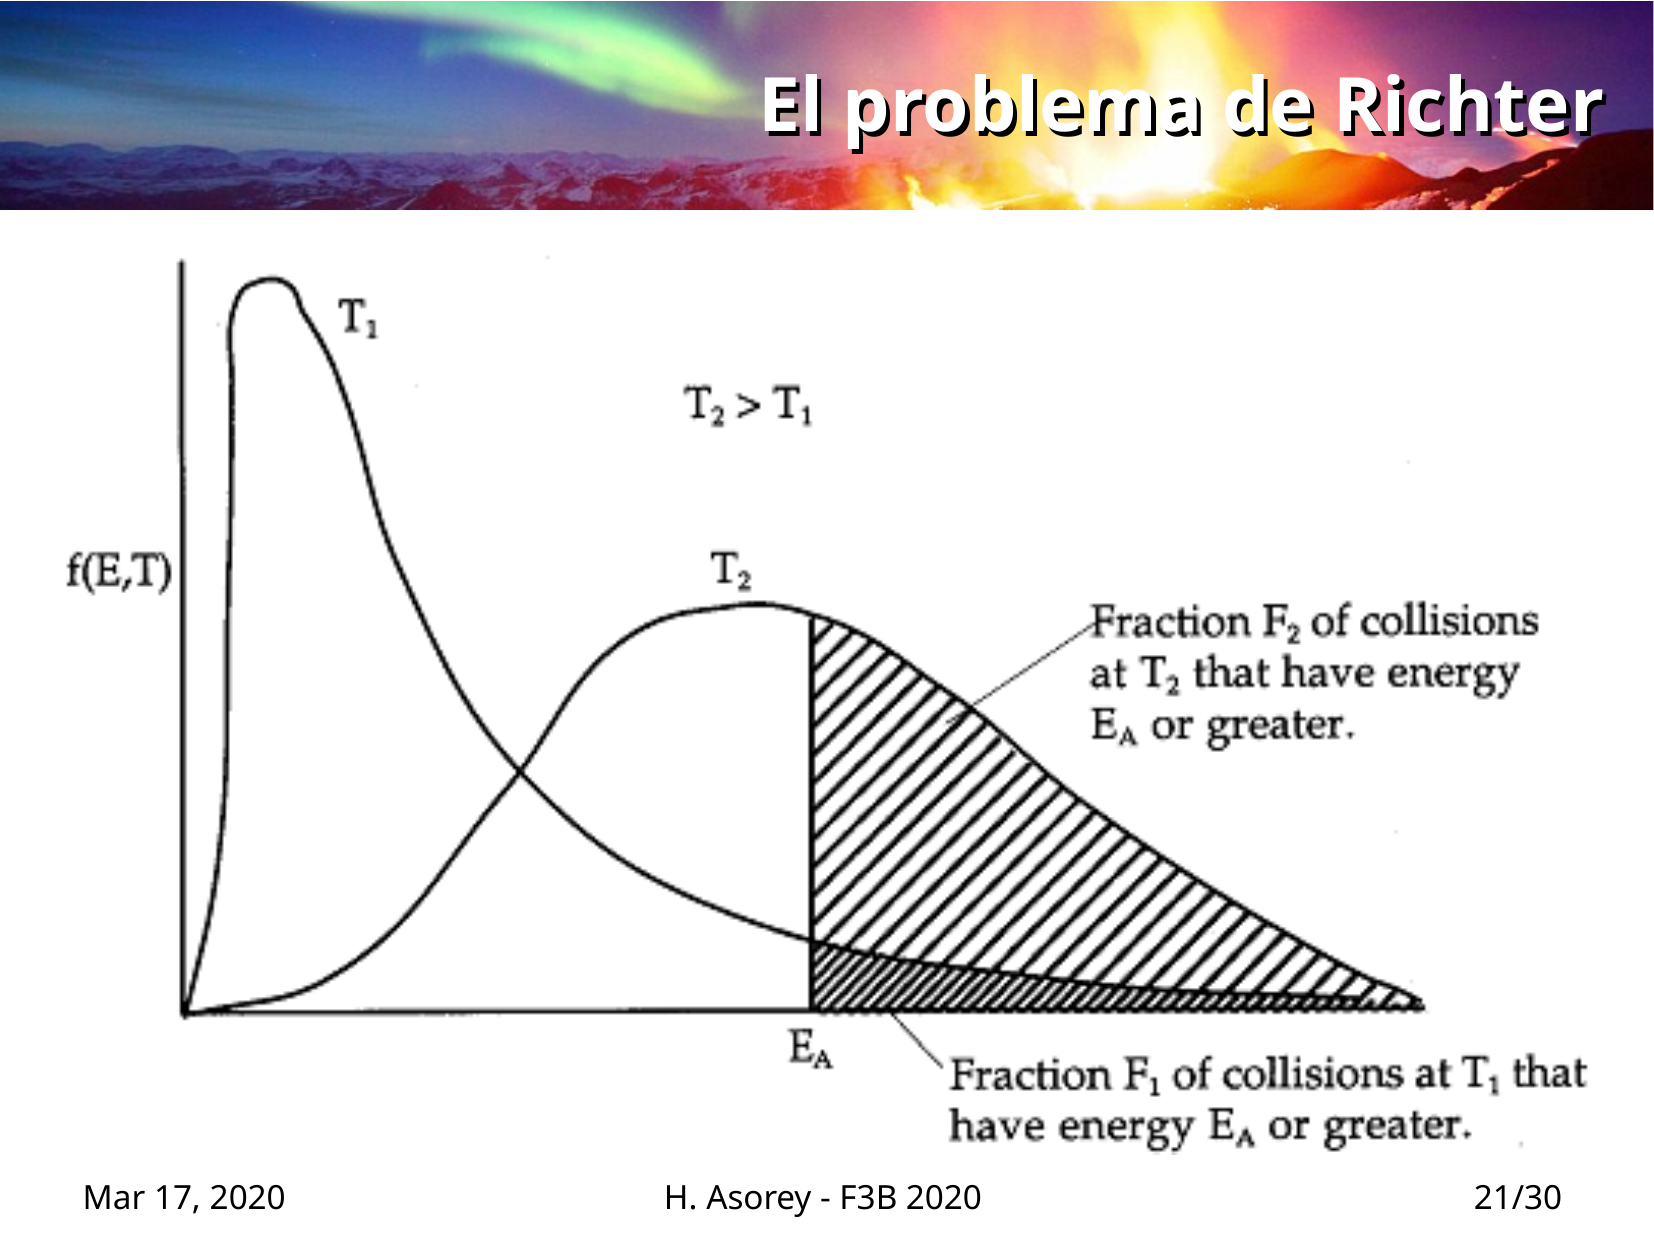

# El problema de Richter
Mar 17, 2020
H. Asorey - F3B 2020
21